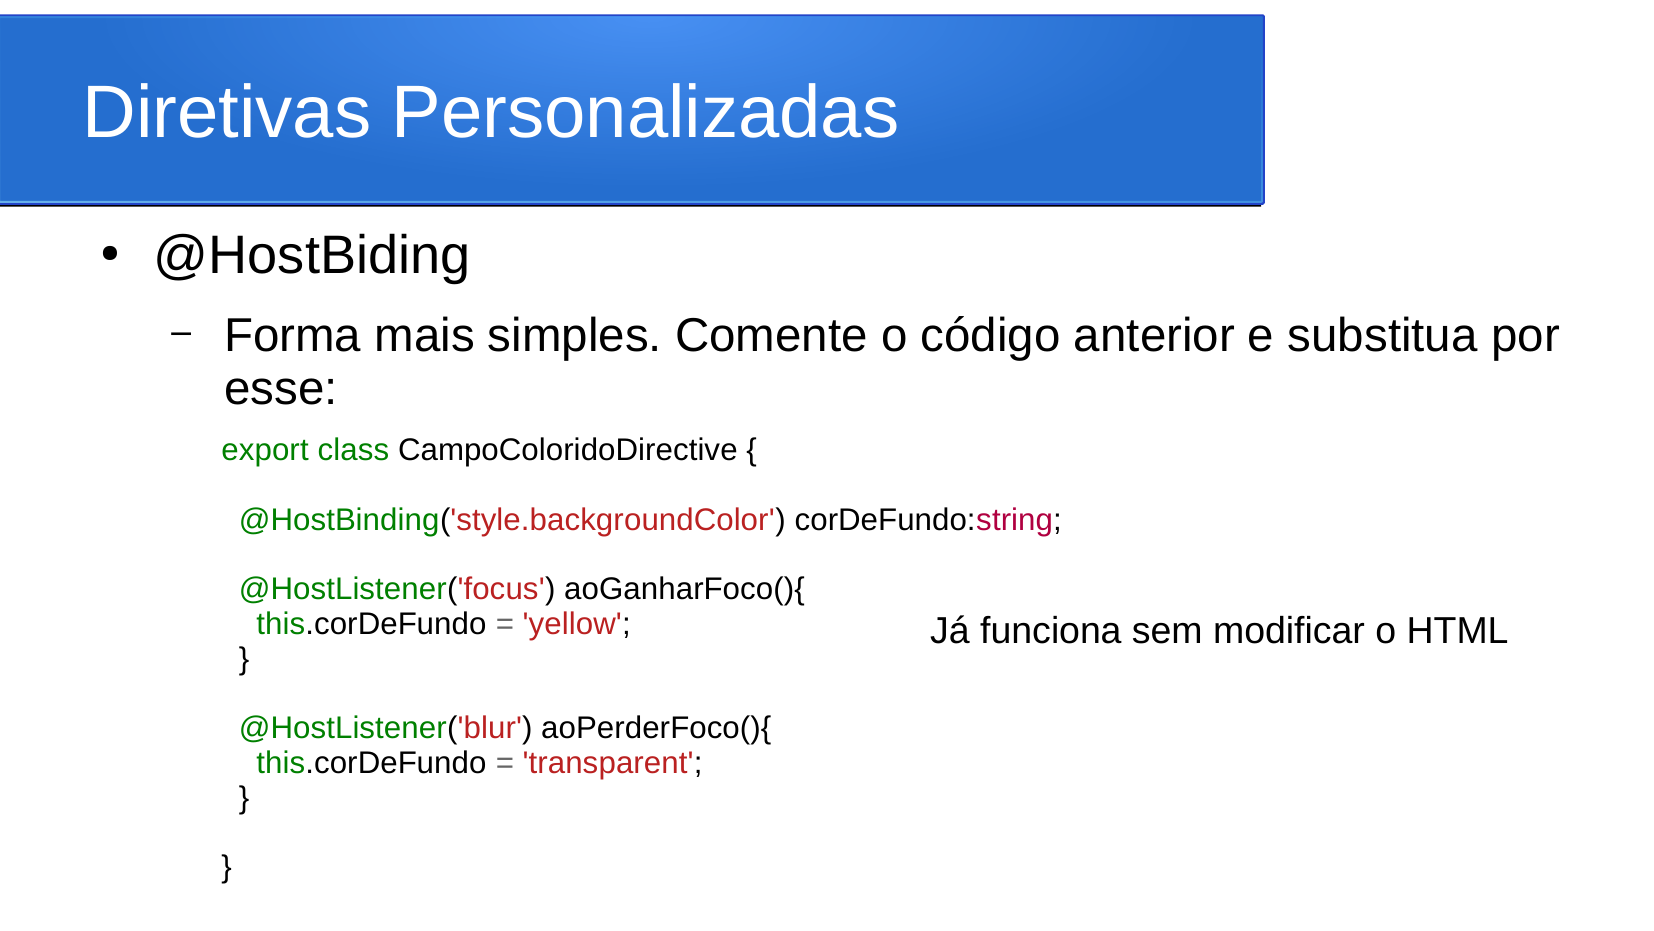

# Diretivas Personalizadas
@HostBiding
Forma mais simples. Comente o código anterior e substitua por esse:
export class CampoColoridoDirective {
 @HostBinding('style.backgroundColor') corDeFundo:string;
 @HostListener('focus') aoGanharFoco(){
 this.corDeFundo = 'yellow';
 }
 @HostListener('blur') aoPerderFoco(){
 this.corDeFundo = 'transparent';
 }
}
Já funciona sem modificar o HTML